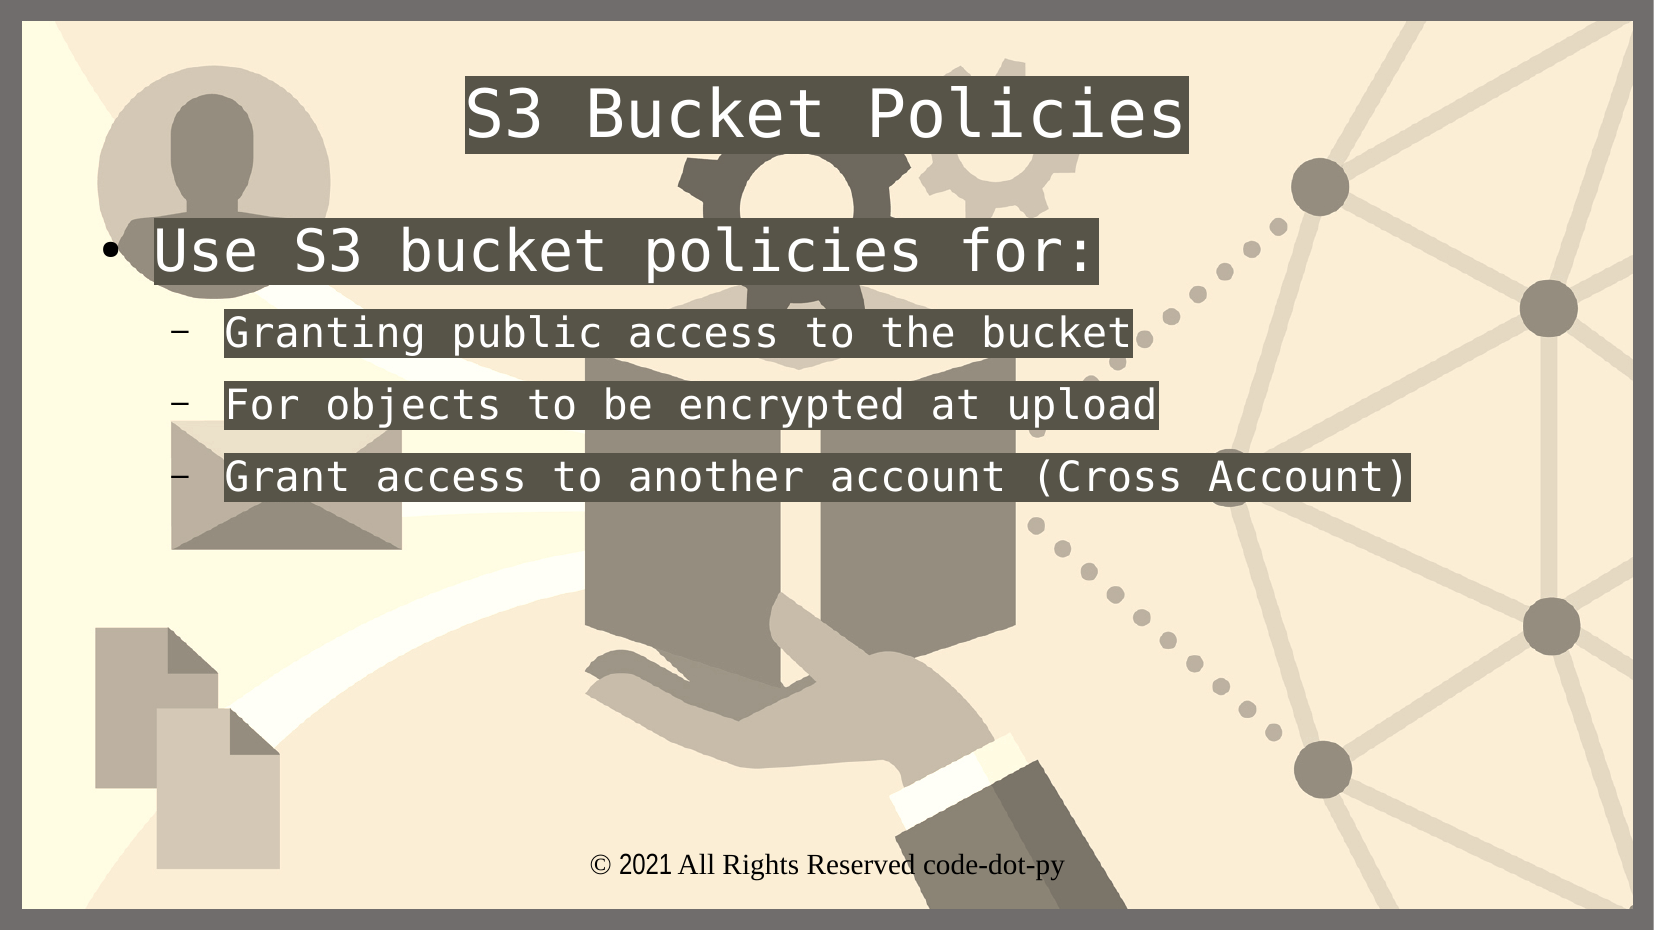

# S3 Bucket Policies
Use S3 bucket policies for:
Granting public access to the bucket
For objects to be encrypted at upload
Grant access to another account (Cross Account)